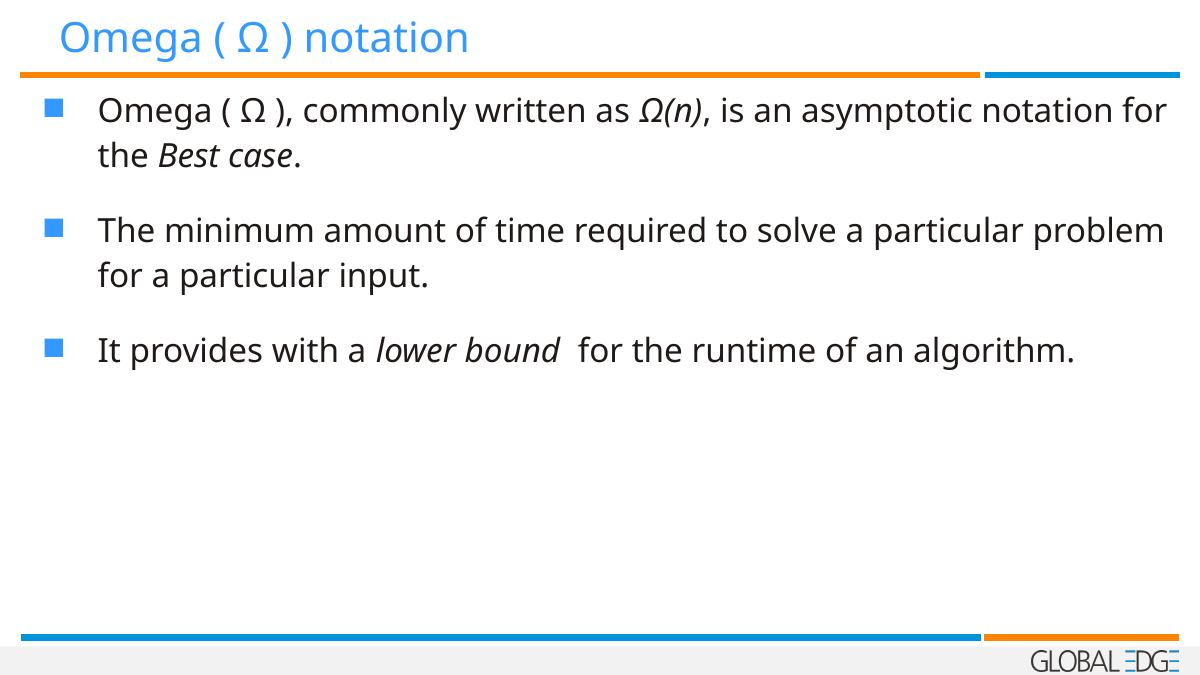

# Omega ( Ω ) notation
Omega ( Ω ), commonly written as Ω(n), is an asymptotic notation for the Best case.
The minimum amount of time required to solve a particular problem for a particular input.
It provides with a lower bound for the runtime of an algorithm.